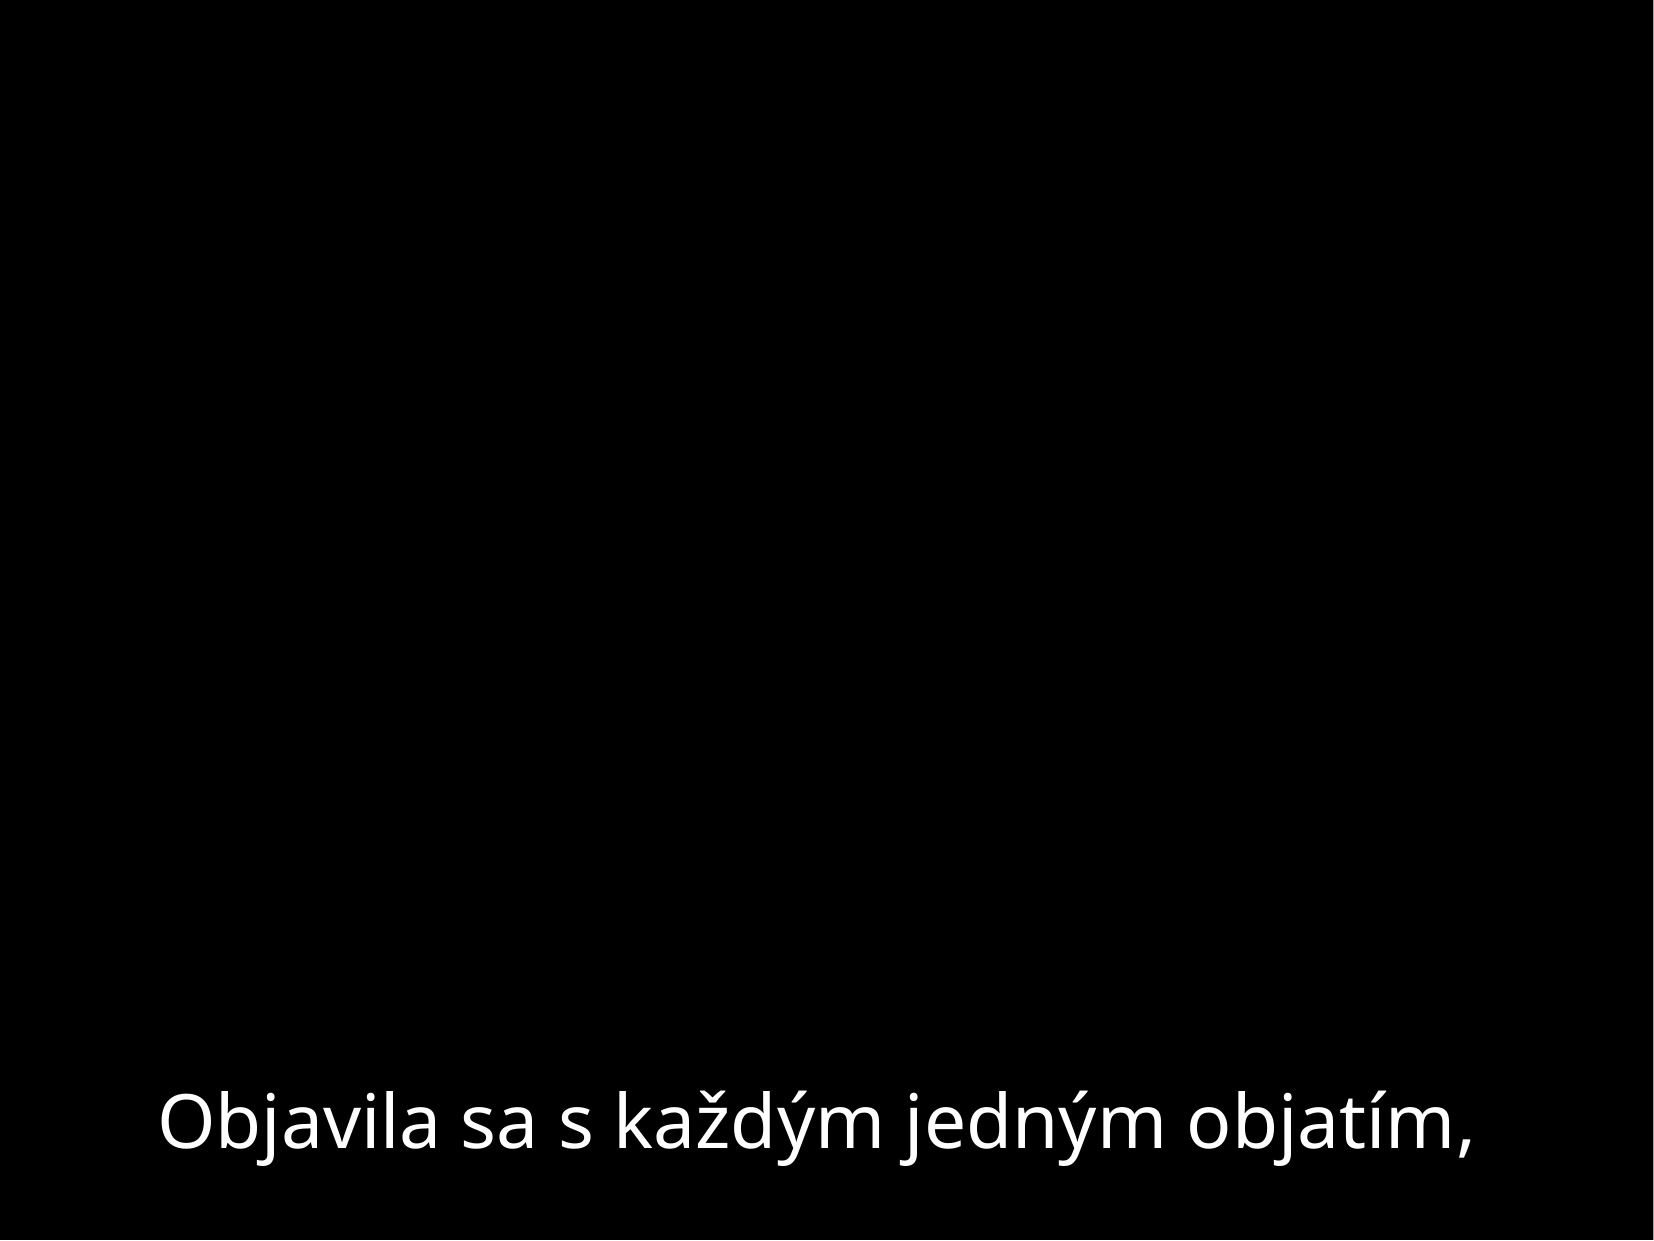

# Objavila sa s každým jedným objatím,